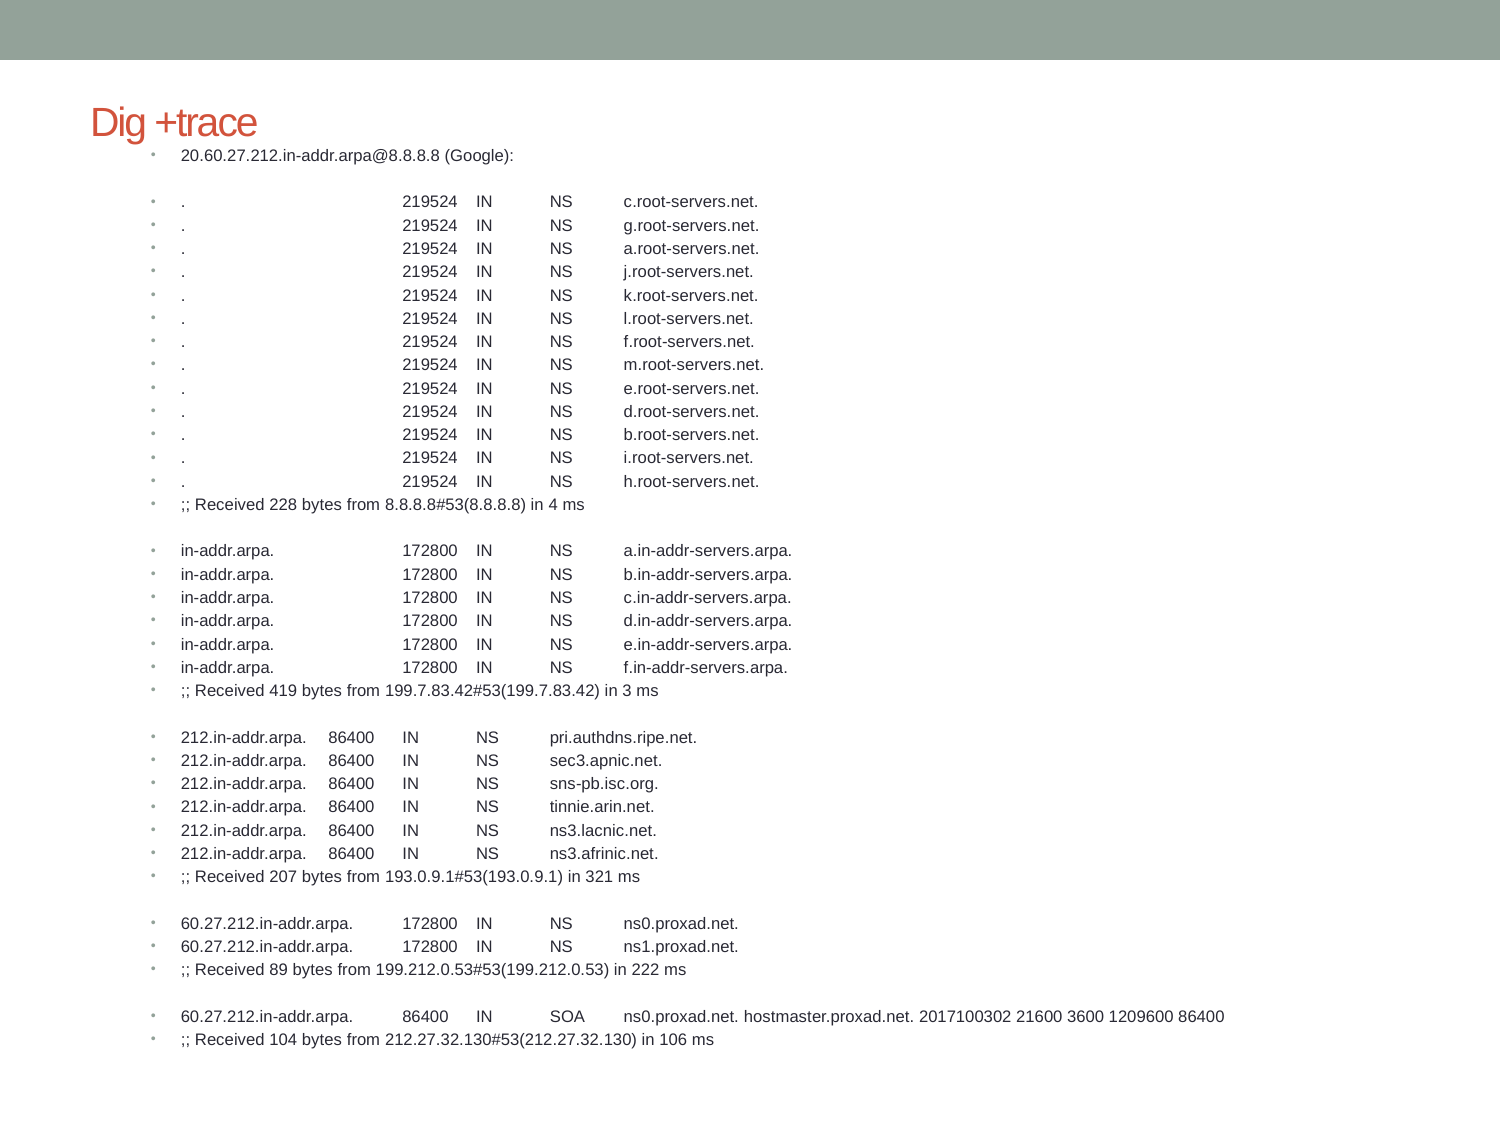

# Dig +trace
20.60.27.212.in-addr.arpa@8.8.8.8 (Google):
.			219524	IN	NS	c.root-servers.net.
.			219524	IN	NS	g.root-servers.net.
.			219524	IN	NS	a.root-servers.net.
.			219524	IN	NS	j.root-servers.net.
.			219524	IN	NS	k.root-servers.net.
.			219524	IN	NS	l.root-servers.net.
.			219524	IN	NS	f.root-servers.net.
.			219524	IN	NS	m.root-servers.net.
.			219524	IN	NS	e.root-servers.net.
.			219524	IN	NS	d.root-servers.net.
.			219524	IN	NS	b.root-servers.net.
.			219524	IN	NS	i.root-servers.net.
.			219524	IN	NS	h.root-servers.net.
;; Received 228 bytes from 8.8.8.8#53(8.8.8.8) in 4 ms
in-addr.arpa.		172800	IN	NS	a.in-addr-servers.arpa.
in-addr.arpa.		172800	IN	NS	b.in-addr-servers.arpa.
in-addr.arpa.		172800	IN	NS	c.in-addr-servers.arpa.
in-addr.arpa.		172800	IN	NS	d.in-addr-servers.arpa.
in-addr.arpa.		172800	IN	NS	e.in-addr-servers.arpa.
in-addr.arpa.		172800	IN	NS	f.in-addr-servers.arpa.
;; Received 419 bytes from 199.7.83.42#53(199.7.83.42) in 3 ms
212.in-addr.arpa.	86400	IN	NS	pri.authdns.ripe.net.
212.in-addr.arpa.	86400	IN	NS	sec3.apnic.net.
212.in-addr.arpa.	86400	IN	NS	sns-pb.isc.org.
212.in-addr.arpa.	86400	IN	NS	tinnie.arin.net.
212.in-addr.arpa.	86400	IN	NS	ns3.lacnic.net.
212.in-addr.arpa.	86400	IN	NS	ns3.afrinic.net.
;; Received 207 bytes from 193.0.9.1#53(193.0.9.1) in 321 ms
60.27.212.in-addr.arpa.	172800	IN	NS	ns0.proxad.net.
60.27.212.in-addr.arpa.	172800	IN	NS	ns1.proxad.net.
;; Received 89 bytes from 199.212.0.53#53(199.212.0.53) in 222 ms
60.27.212.in-addr.arpa.	86400	IN	SOA	ns0.proxad.net. hostmaster.proxad.net. 2017100302 21600 3600 1209600 86400
;; Received 104 bytes from 212.27.32.130#53(212.27.32.130) in 106 ms